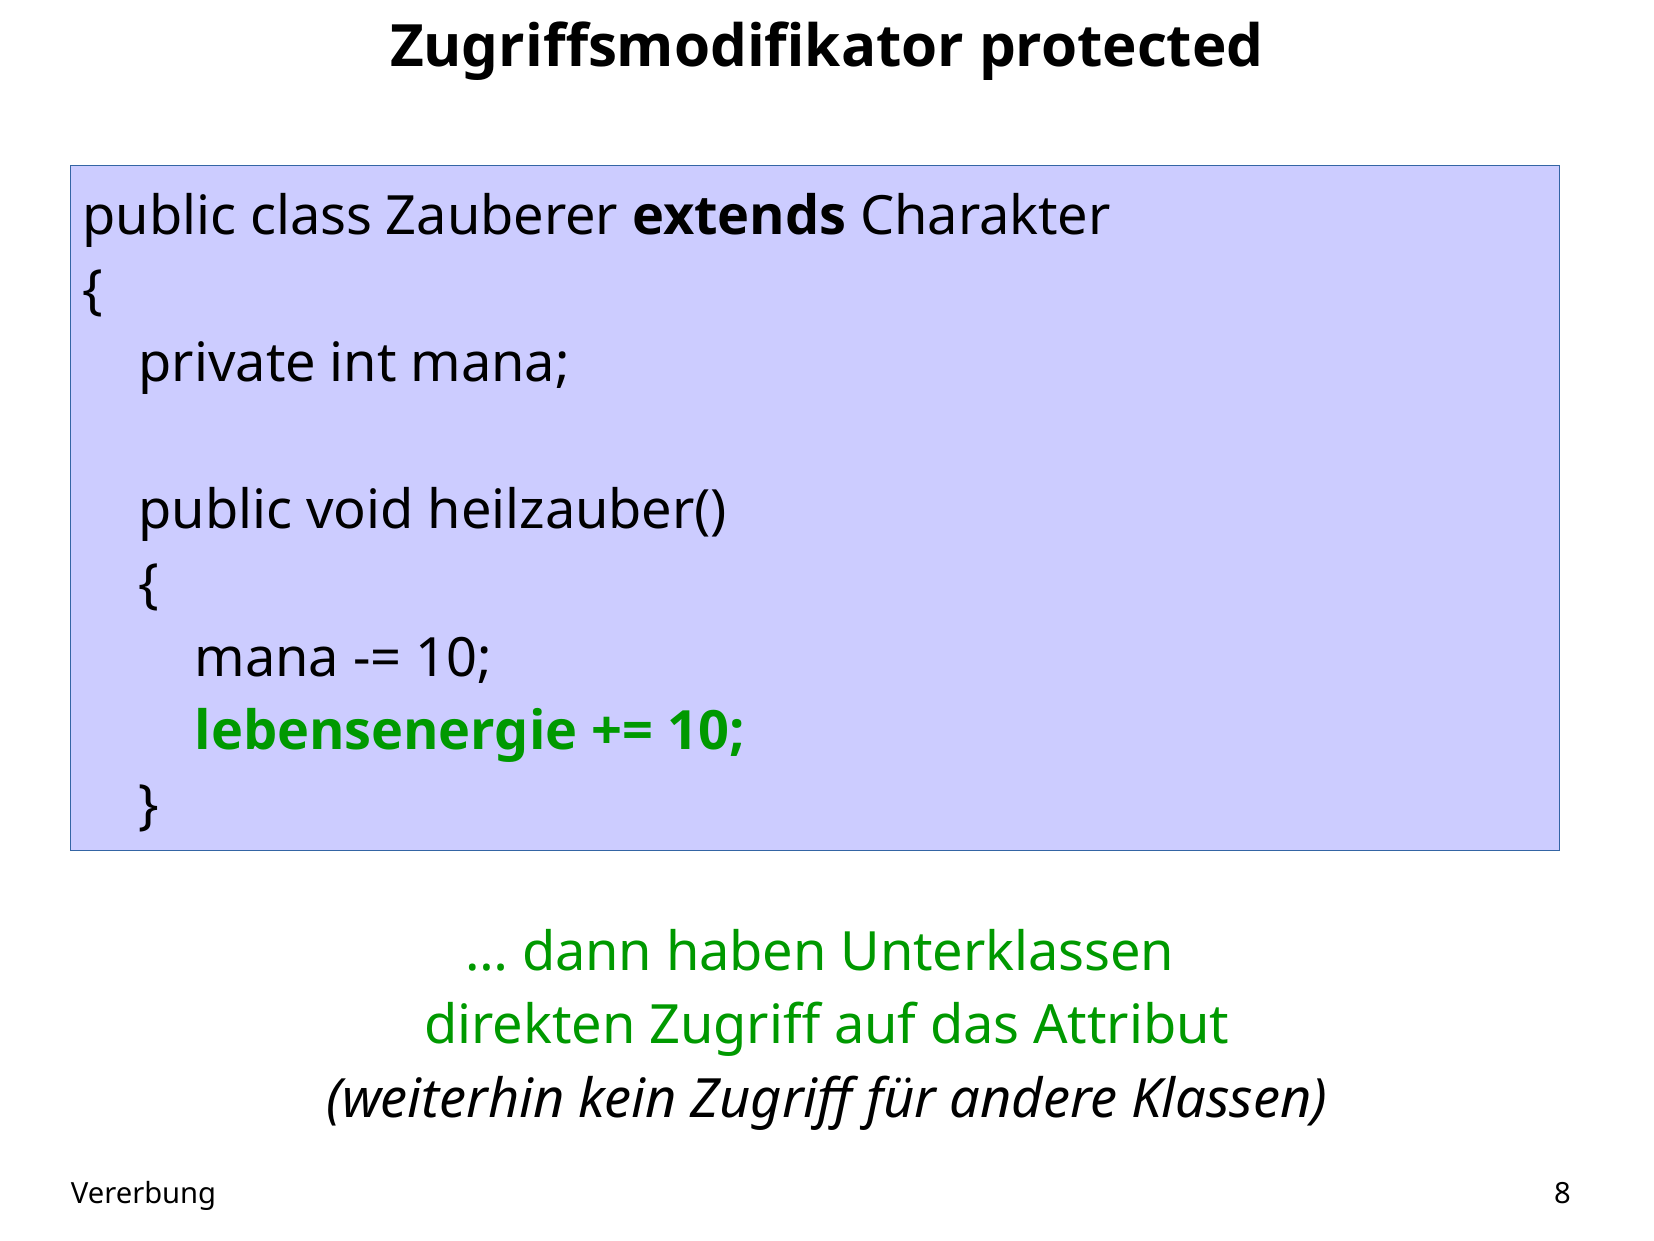

# Zugriffsmodifikator protected
public class Zauberer extends Charakter
{
 private int mana;
 public void heilzauber()
 {
 mana -= 10;
 lebensenergie += 10;
 }
… dann haben Unterklassen
direkten Zugriff auf das Attribut
(weiterhin kein Zugriff für andere Klassen)
Vererbung
8